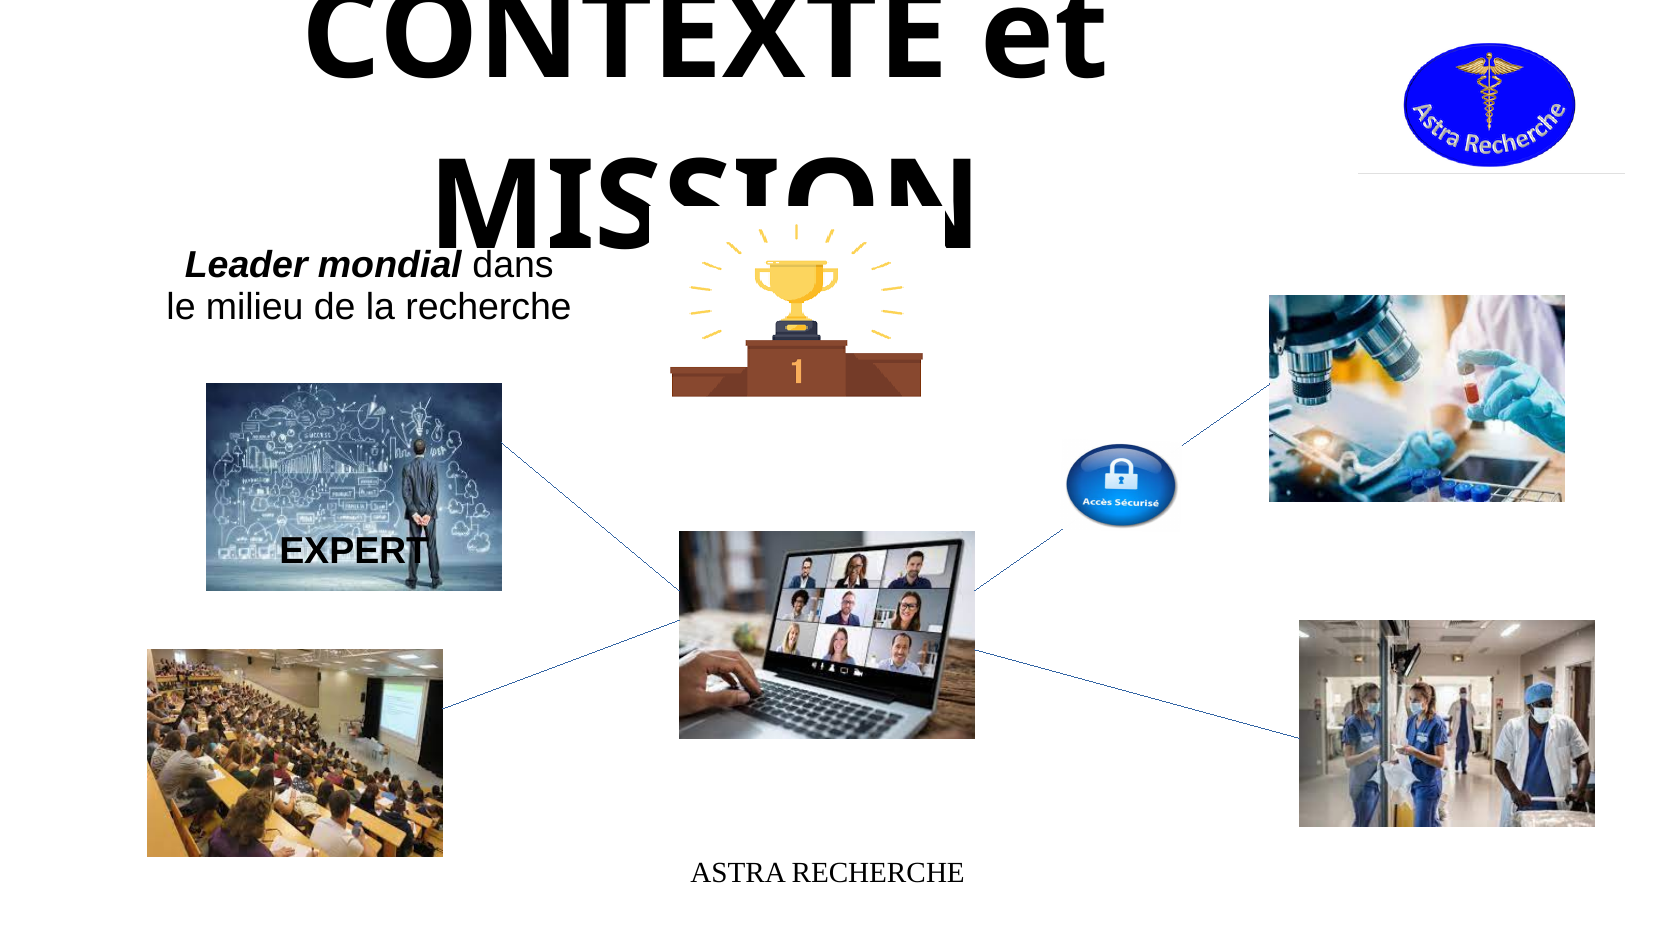

# CONTEXTE et MISSION
Leader mondial dans
le milieu de la recherche
EXPERT